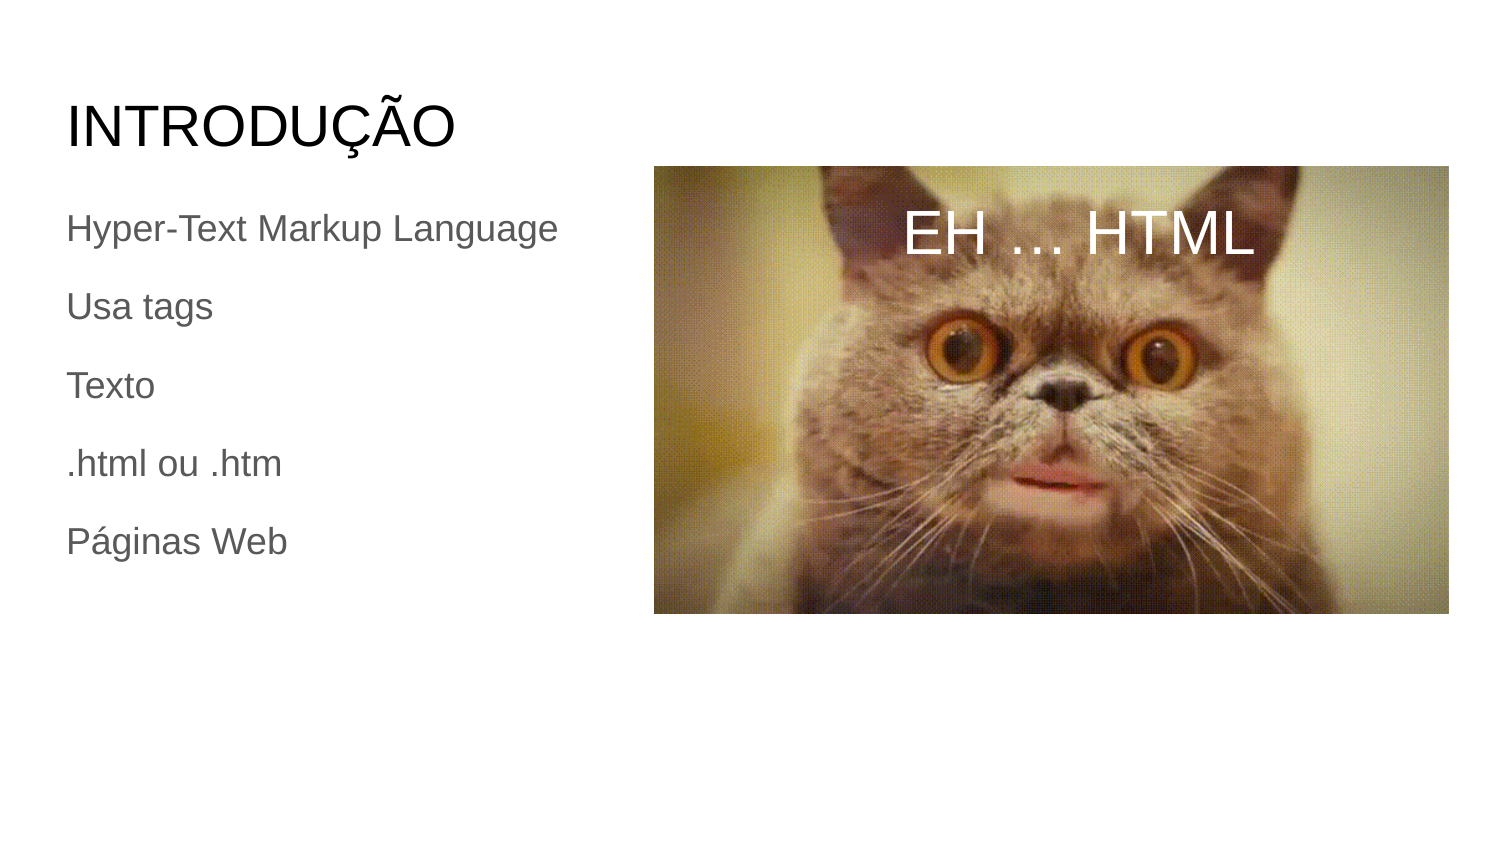

# INTRODUÇÃO
EH … HTML
Hyper-Text Markup Language
Usa tags
Texto
.html ou .htm
Páginas Web